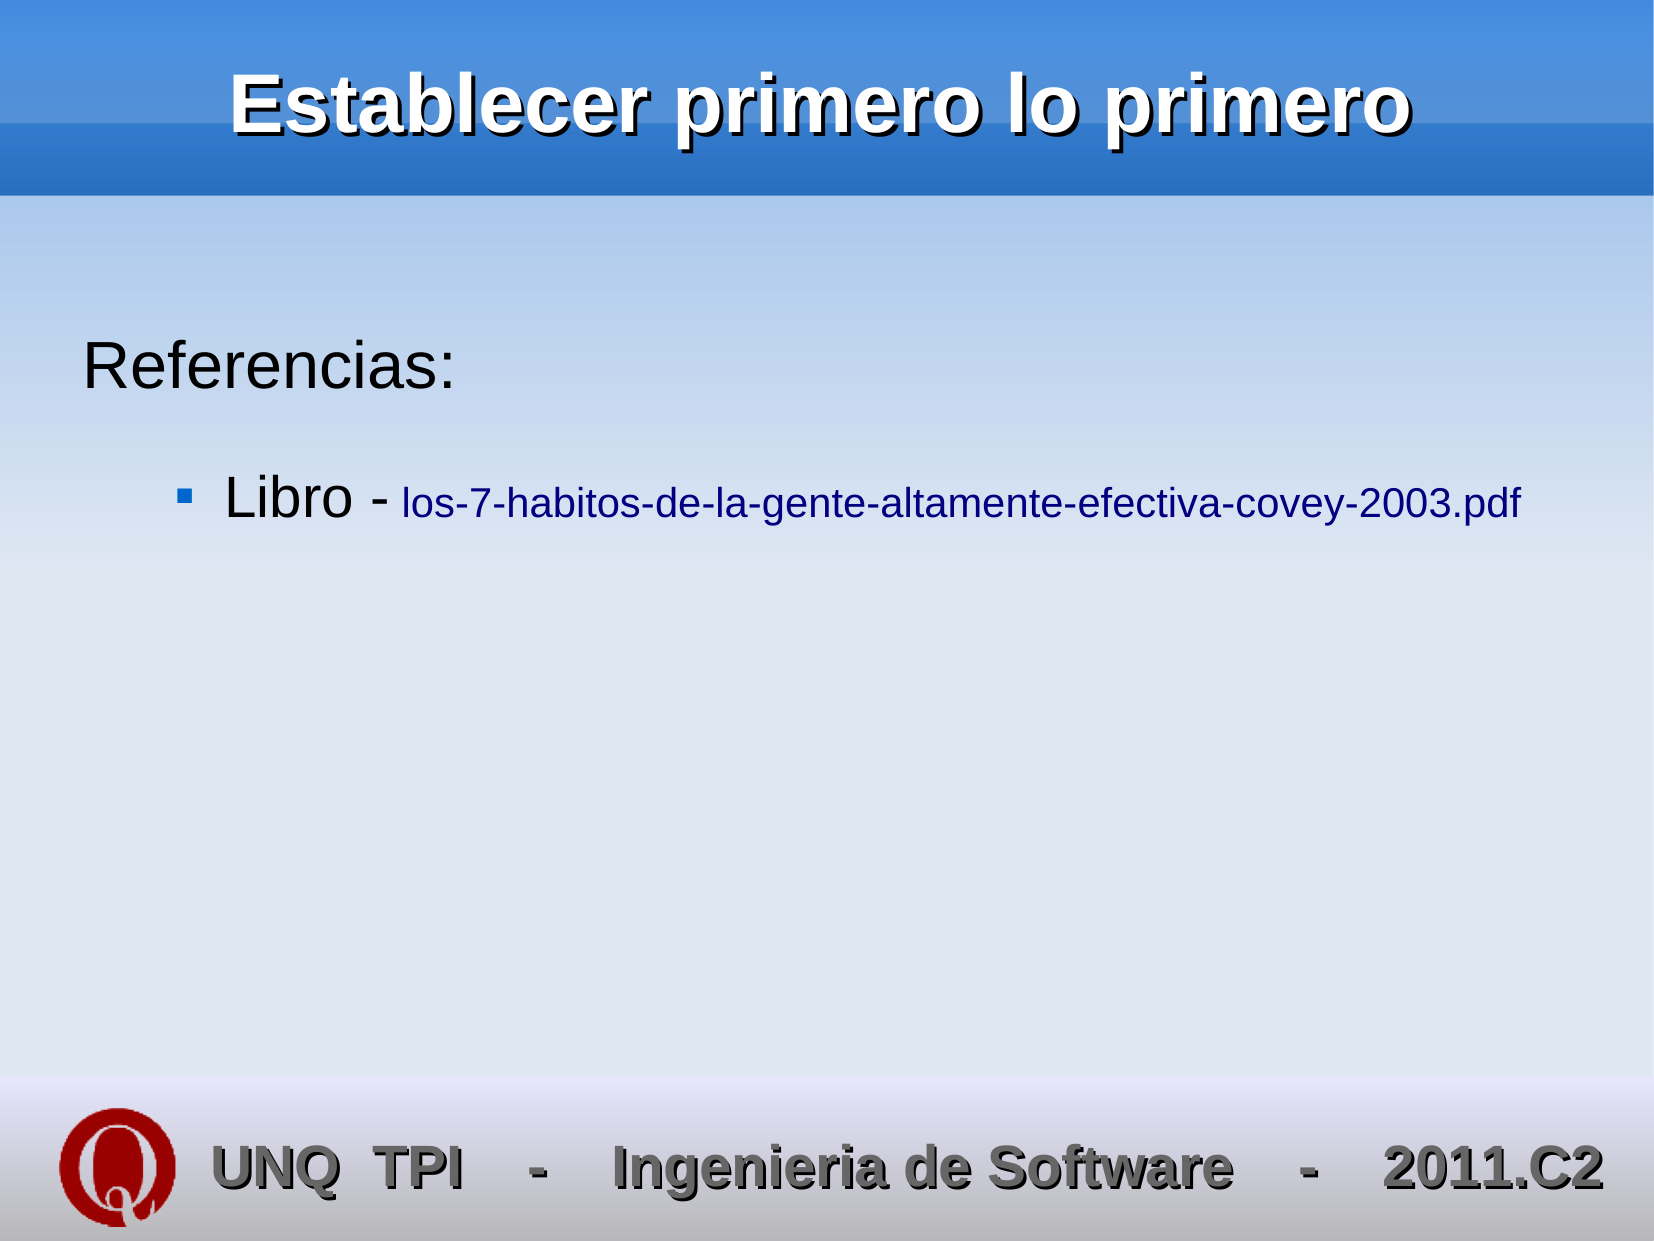

# Establecer primero lo primero
Referencias:
Libro - los-7-habitos-de-la-gente-altamente-efectiva-covey-2003.pdf
UNQ TPI - Ingenieria de Software - 2011.C2